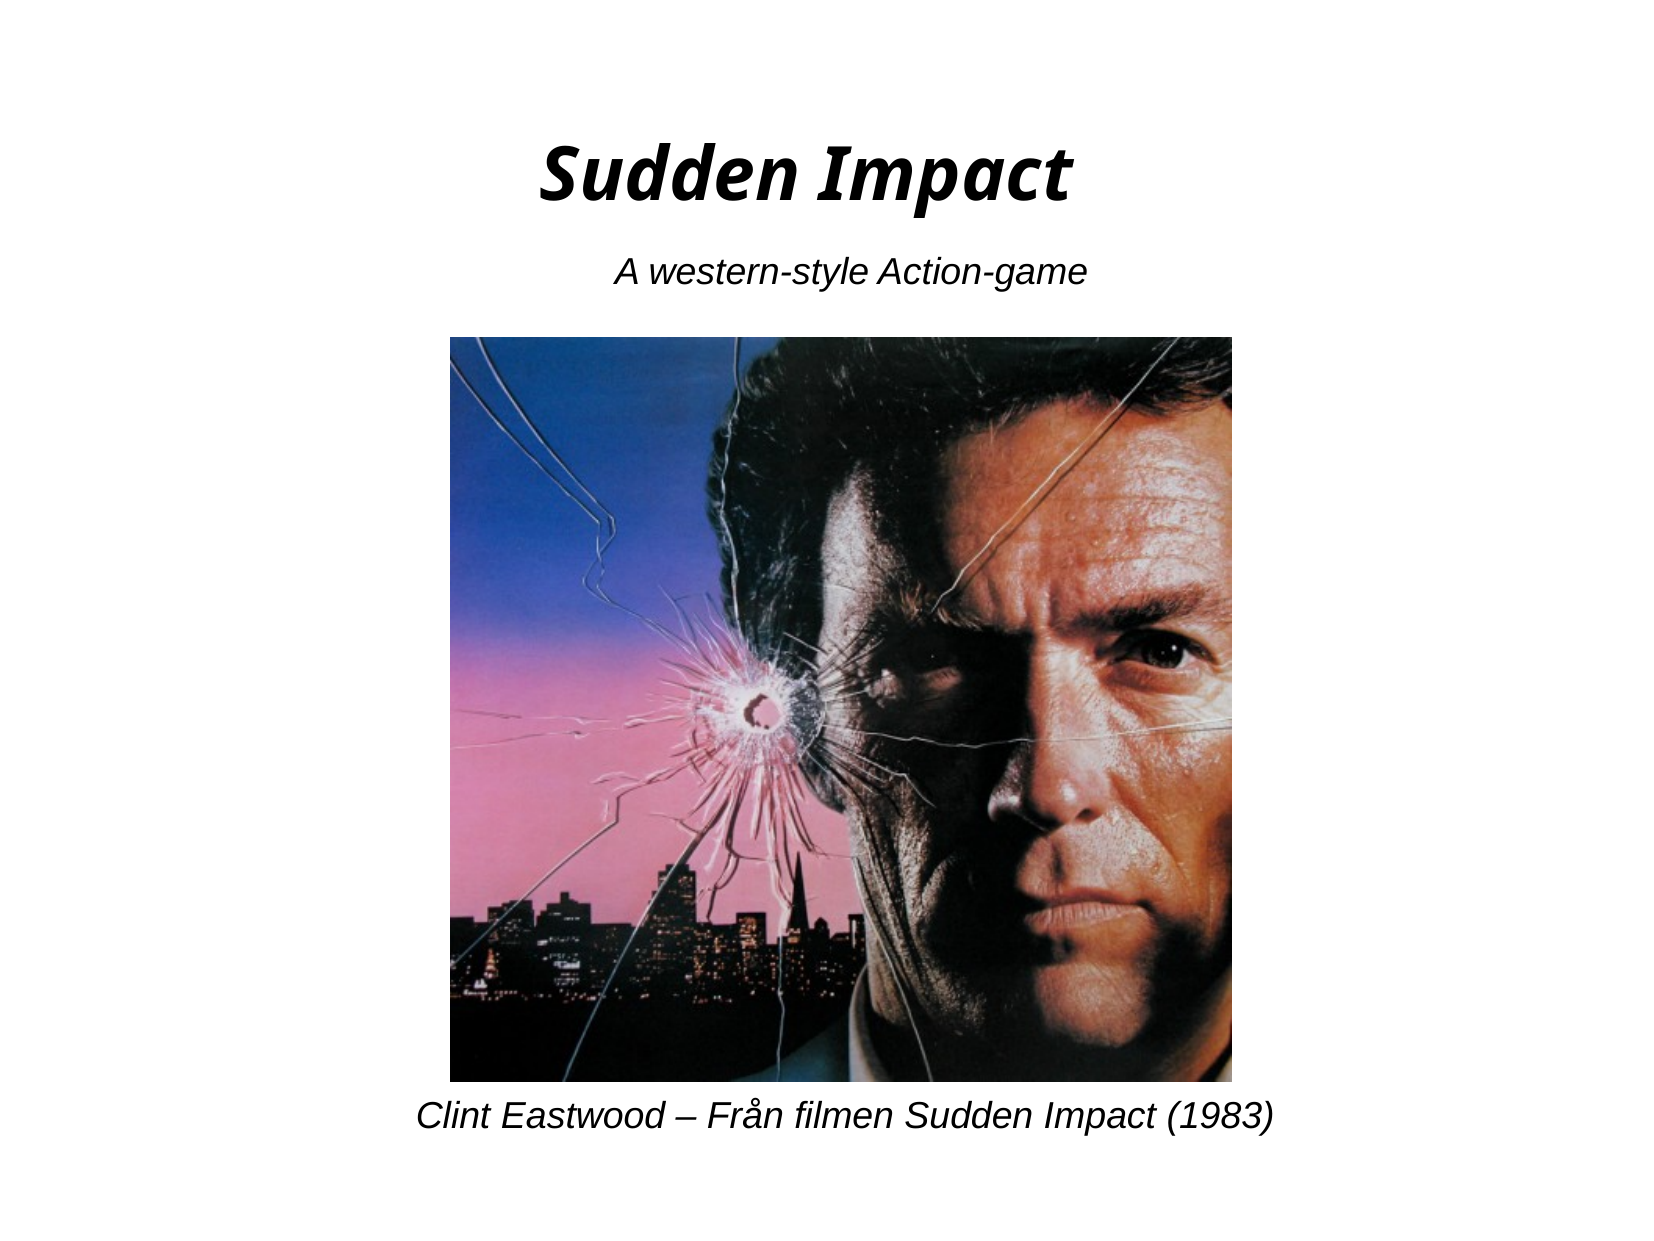

Sudden Impact
A western-style Action-game
Clint Eastwood – Från filmen Sudden Impact (1983)